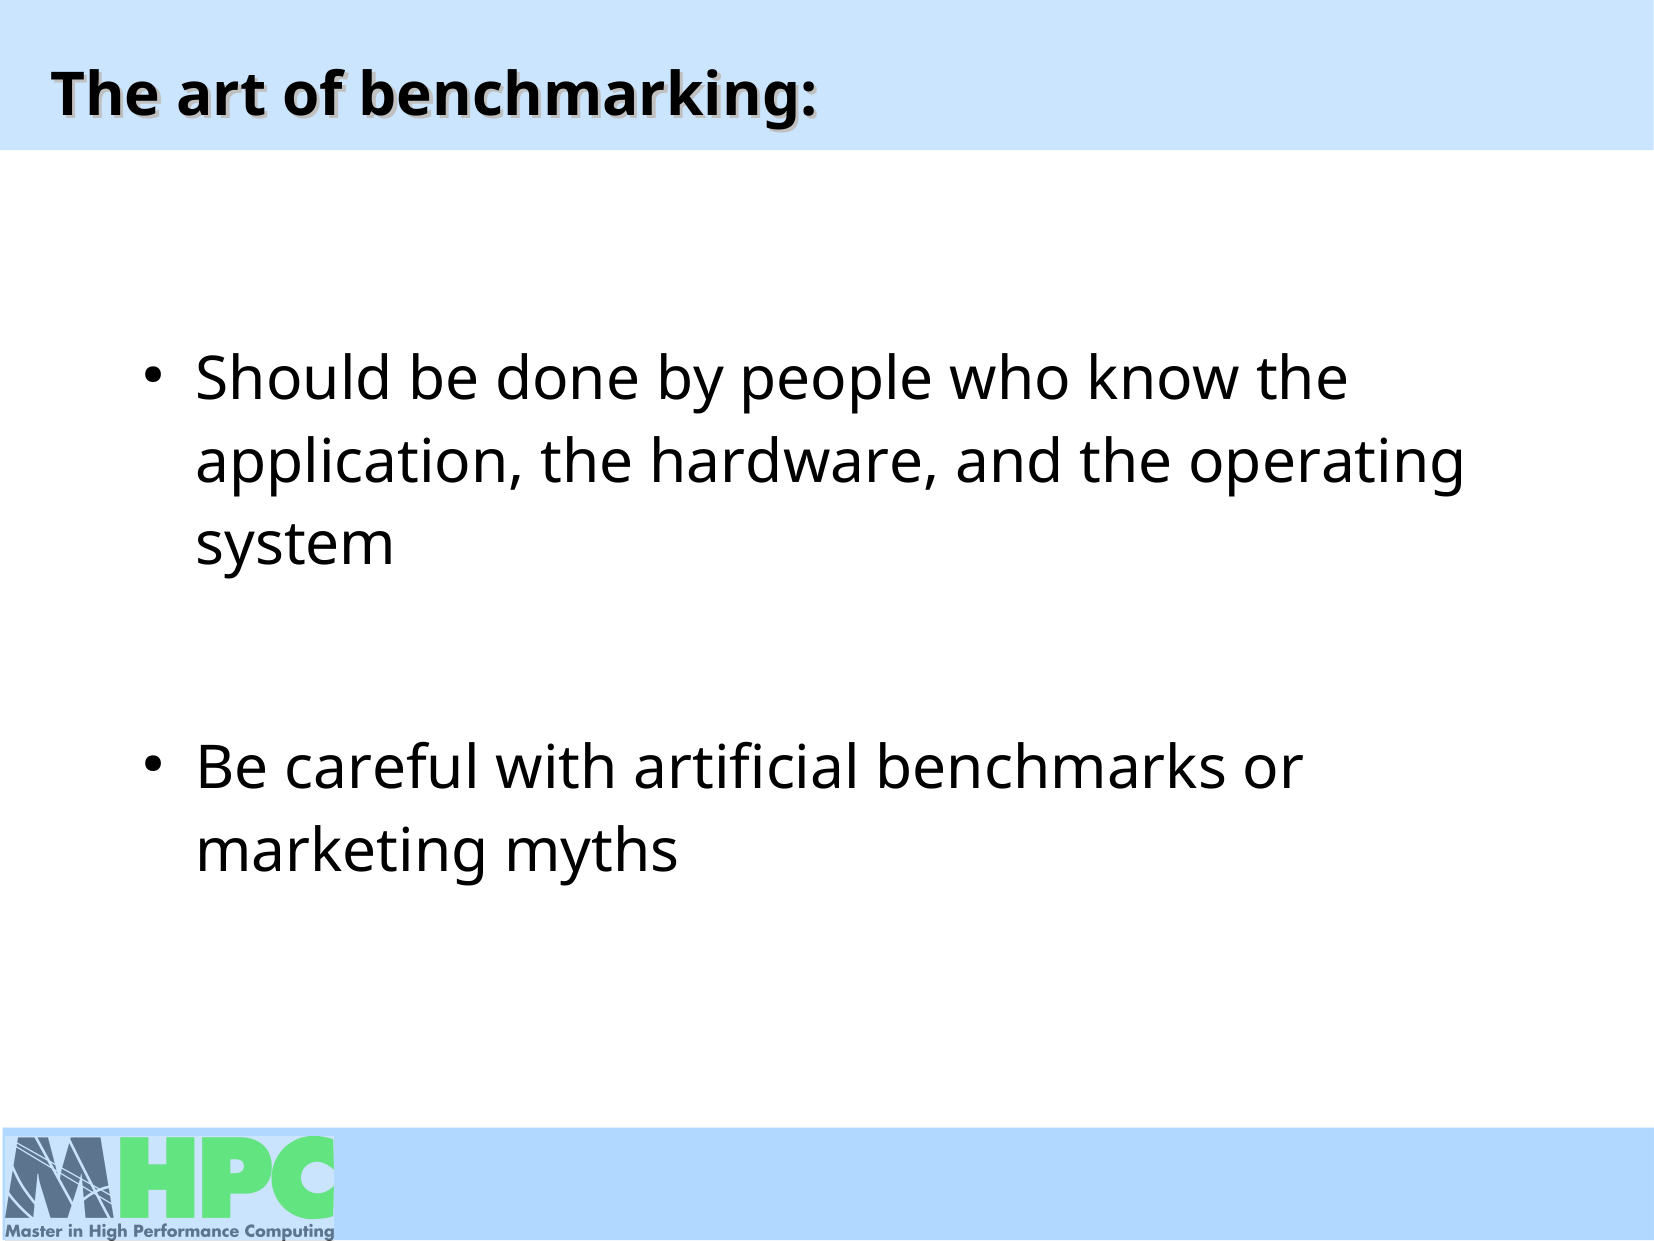

# The art of benchmarking:
Should be done by people who know the application, the hardware, and the operating system
Be careful with artificial benchmarks or marketing myths